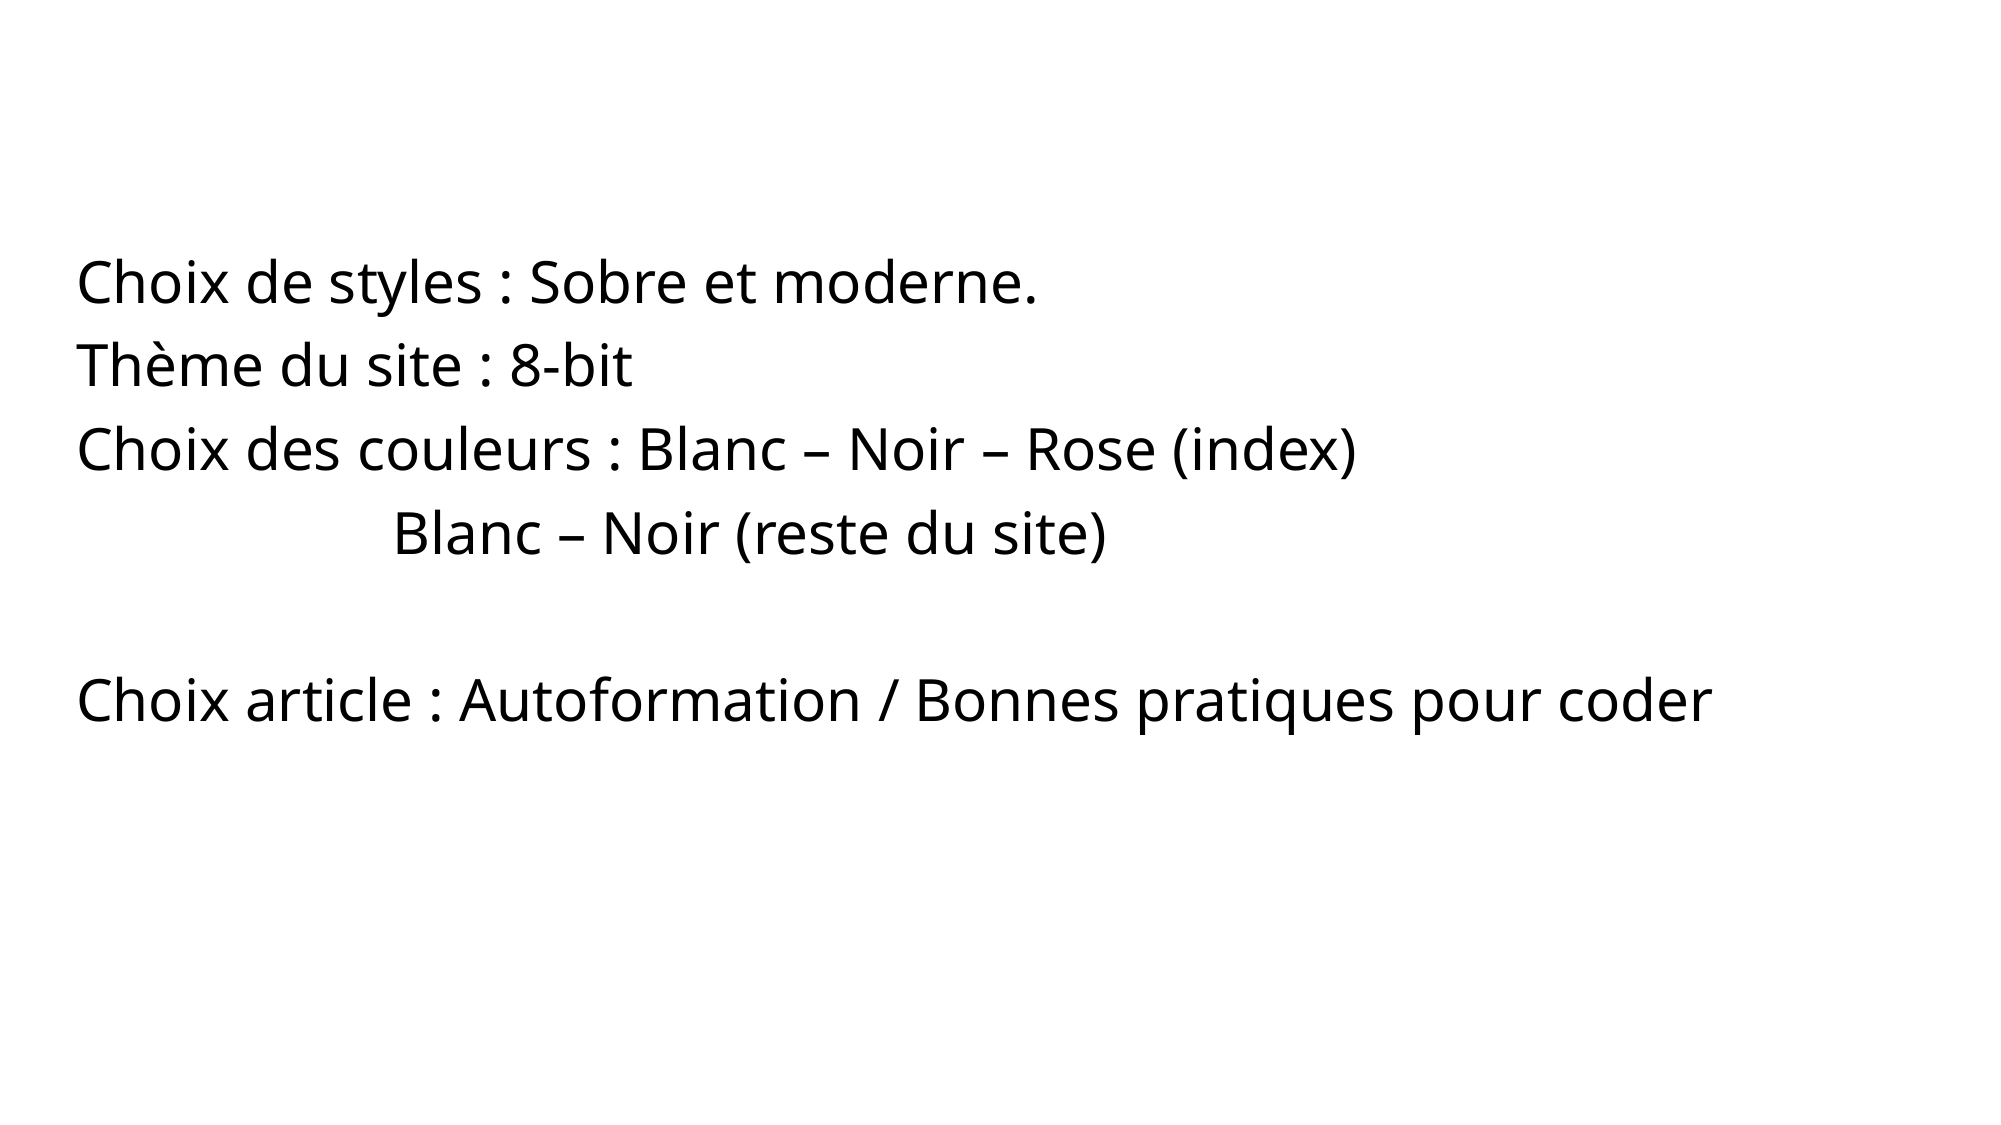

# Choix de styles : Sobre et moderne.
Thème du site : 8-bit
Choix des couleurs : Blanc – Noir – Rose (index)
			 Blanc – Noir (reste du site)
Choix article : Autoformation / Bonnes pratiques pour coder